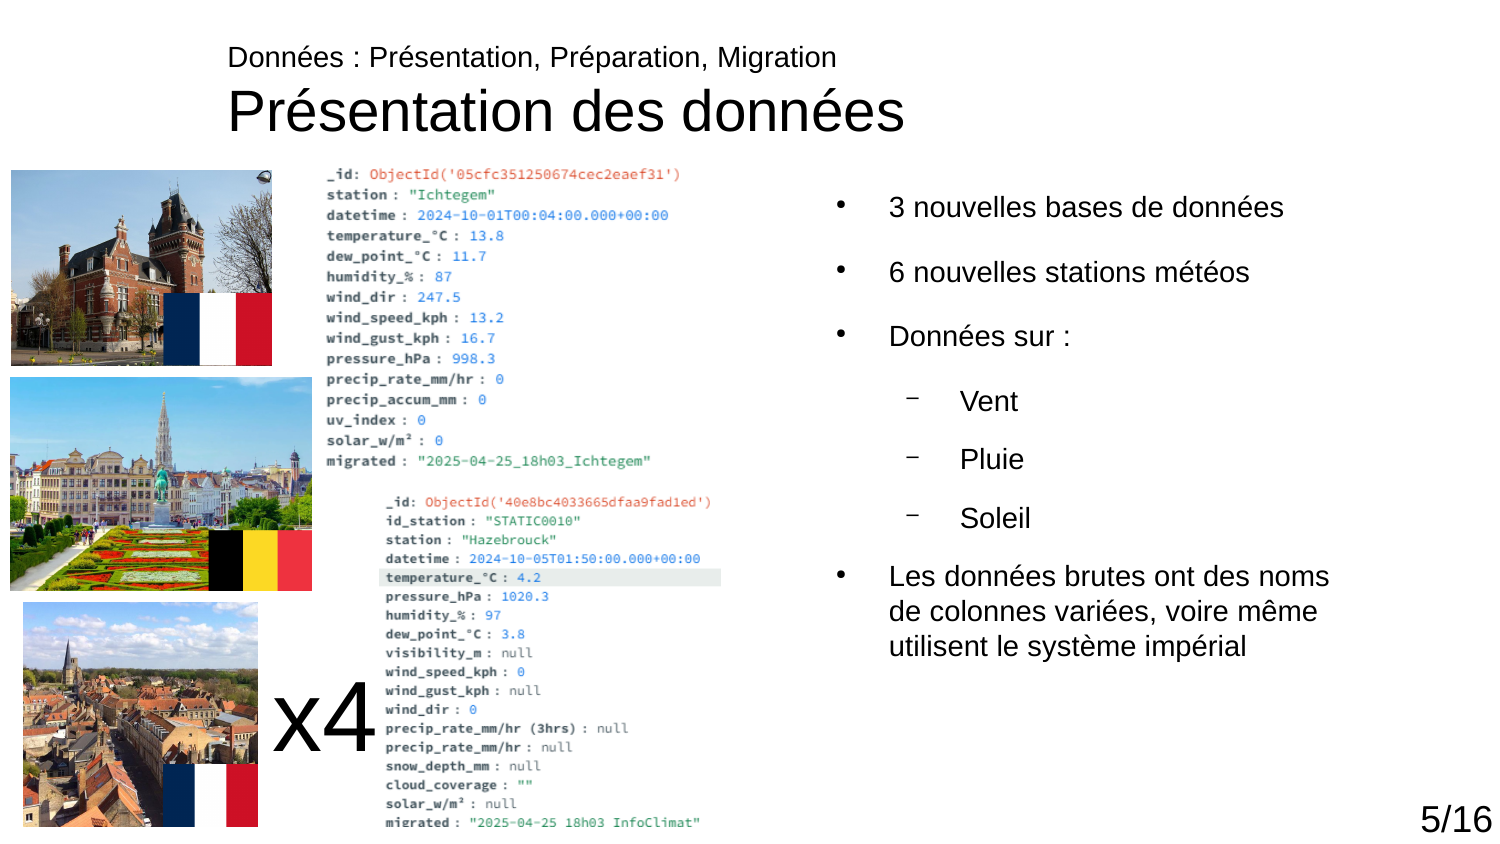

# Données : Présentation, Préparation, Migration Présentation des données
3 nouvelles bases de données
6 nouvelles stations météos
Données sur :
Vent
Pluie
Soleil
Les données brutes ont des noms de colonnes variées, voire même utilisent le système impérial
x4
5/16